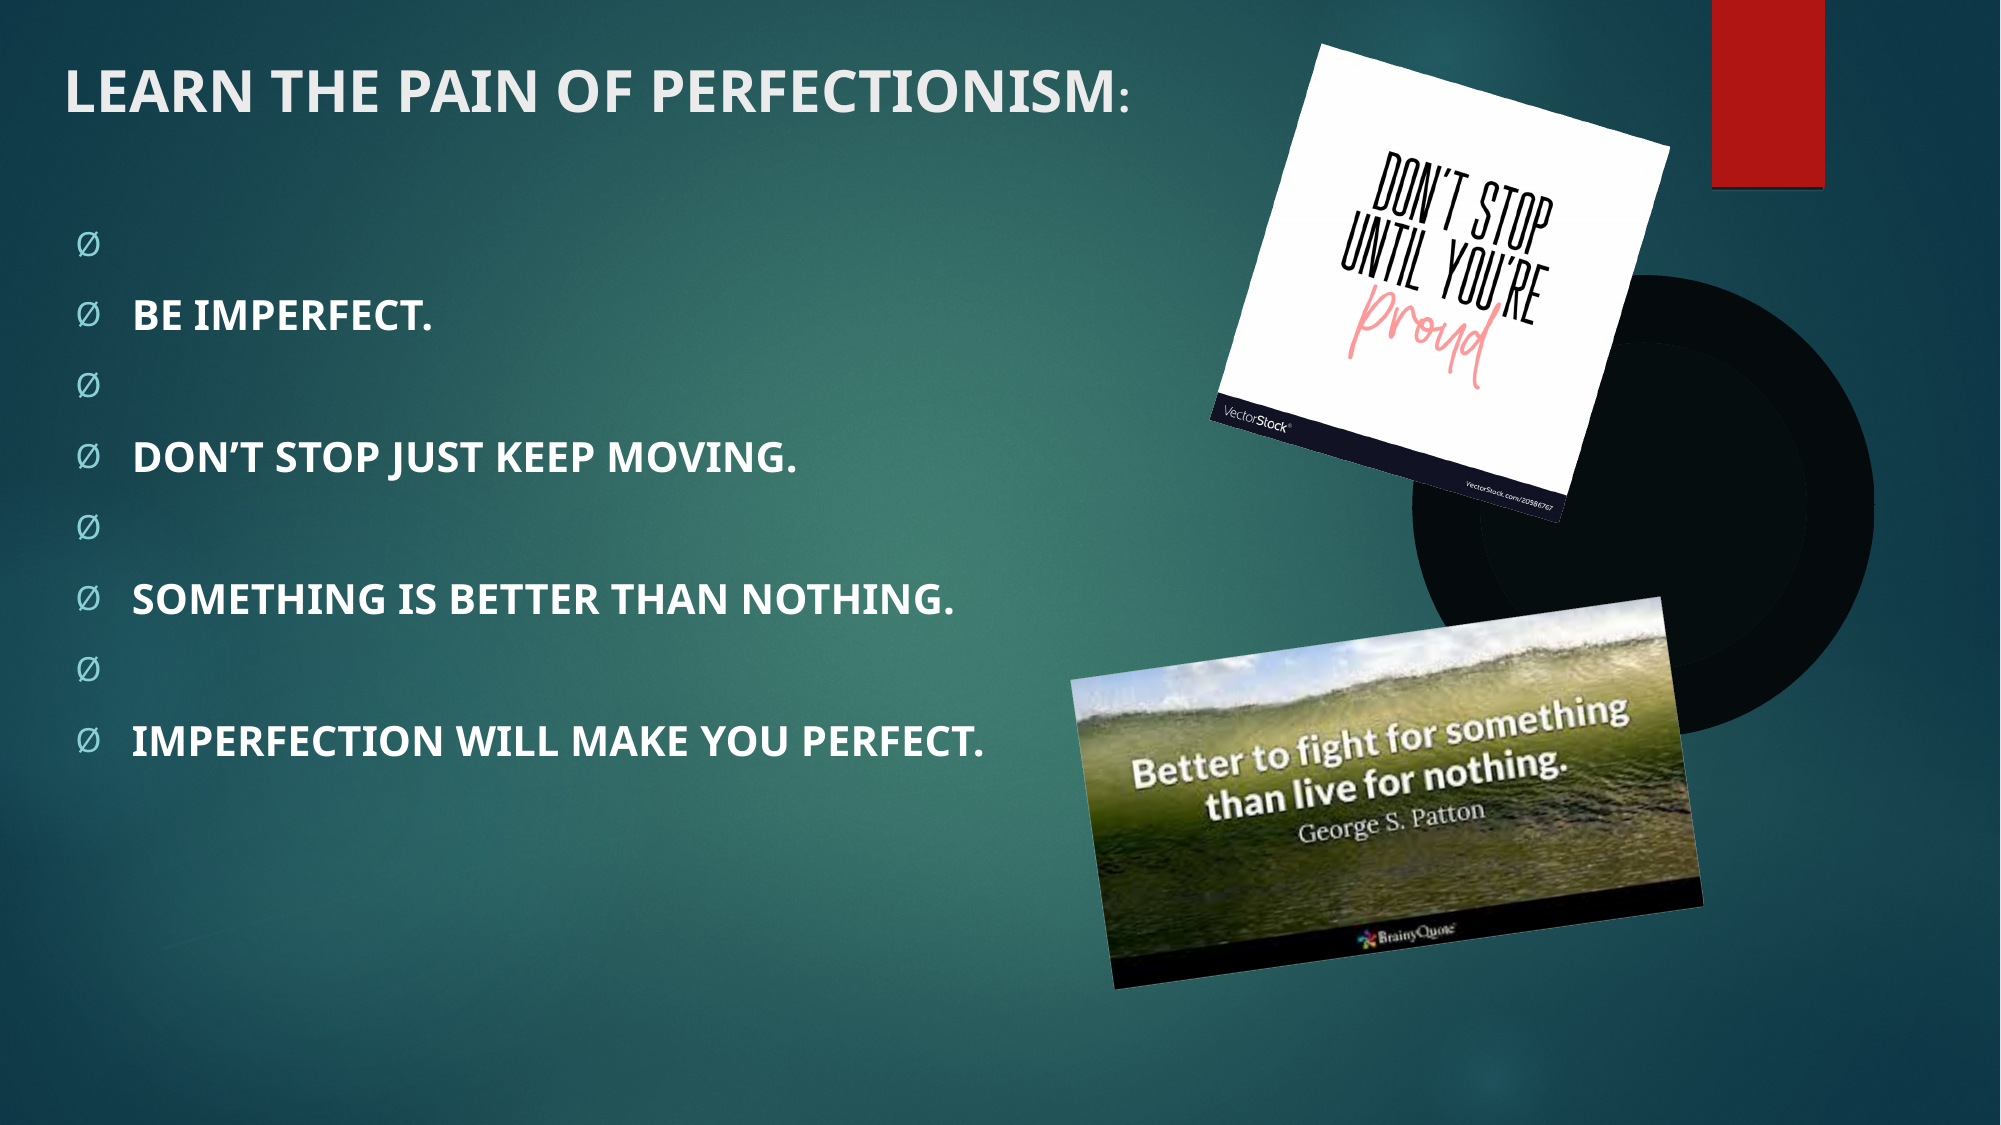

# LEARN THE PAIN OF PERFECTIONISM:
BE IMPERFECT.
DON’T STOP JUST KEEP MOVING.
SOMETHING IS BETTER THAN NOTHING.
IMPERFECTION WILL MAKE YOU PERFECT.